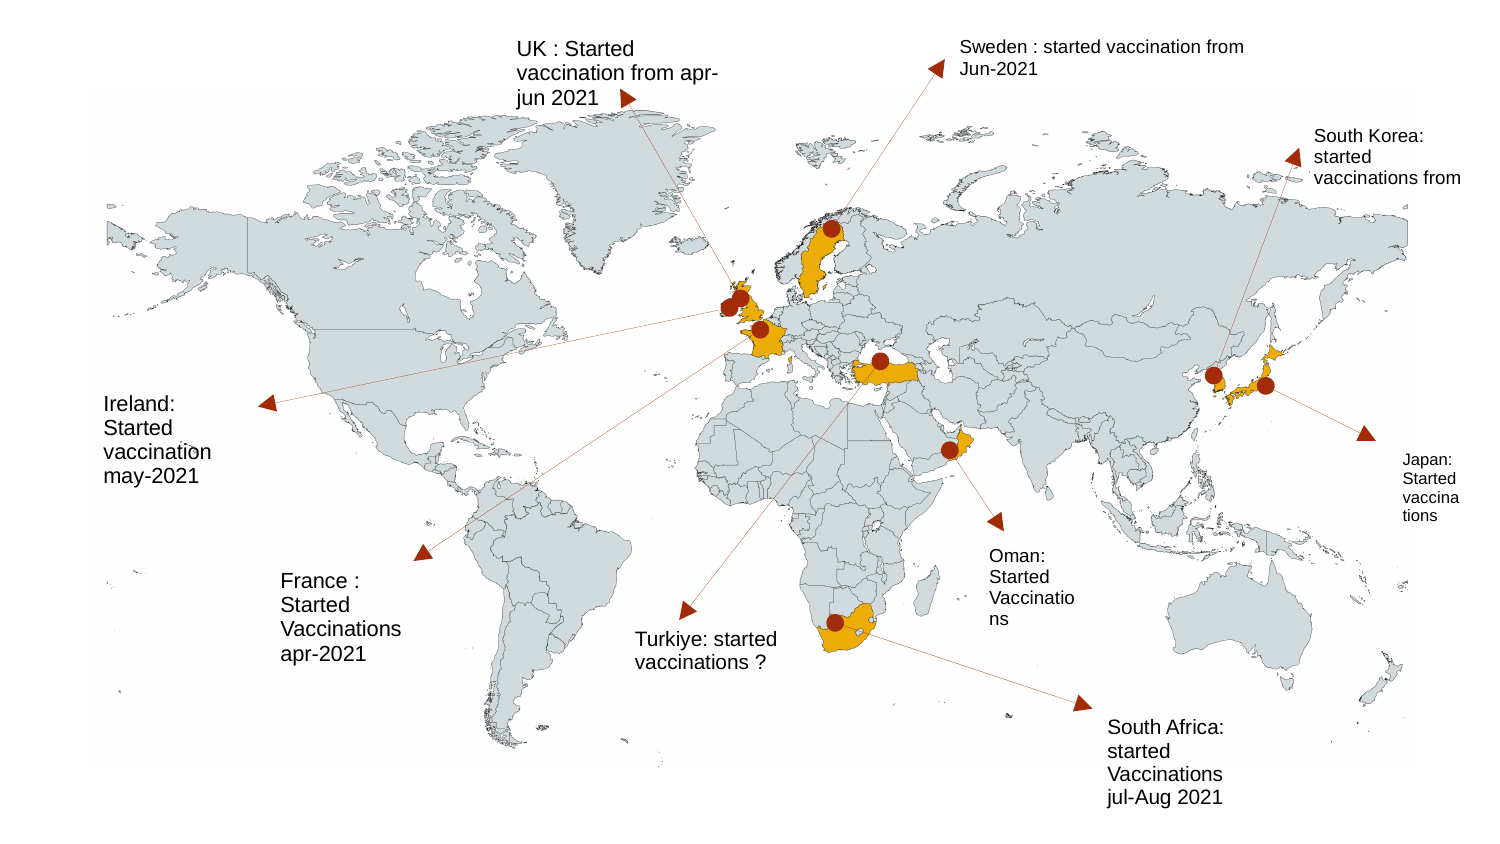

UK : Started vaccination from apr-jun 2021
Sweden : started vaccination from Jun-2021
South Korea: started vaccinations from
Ireland: Started vaccination may-2021
Japan: Started vaccinations
Oman: Started Vaccinations
France : Started Vaccinations apr-2021
Turkiye: started vaccinations ?
South Africa: started Vaccinations jul-Aug 2021